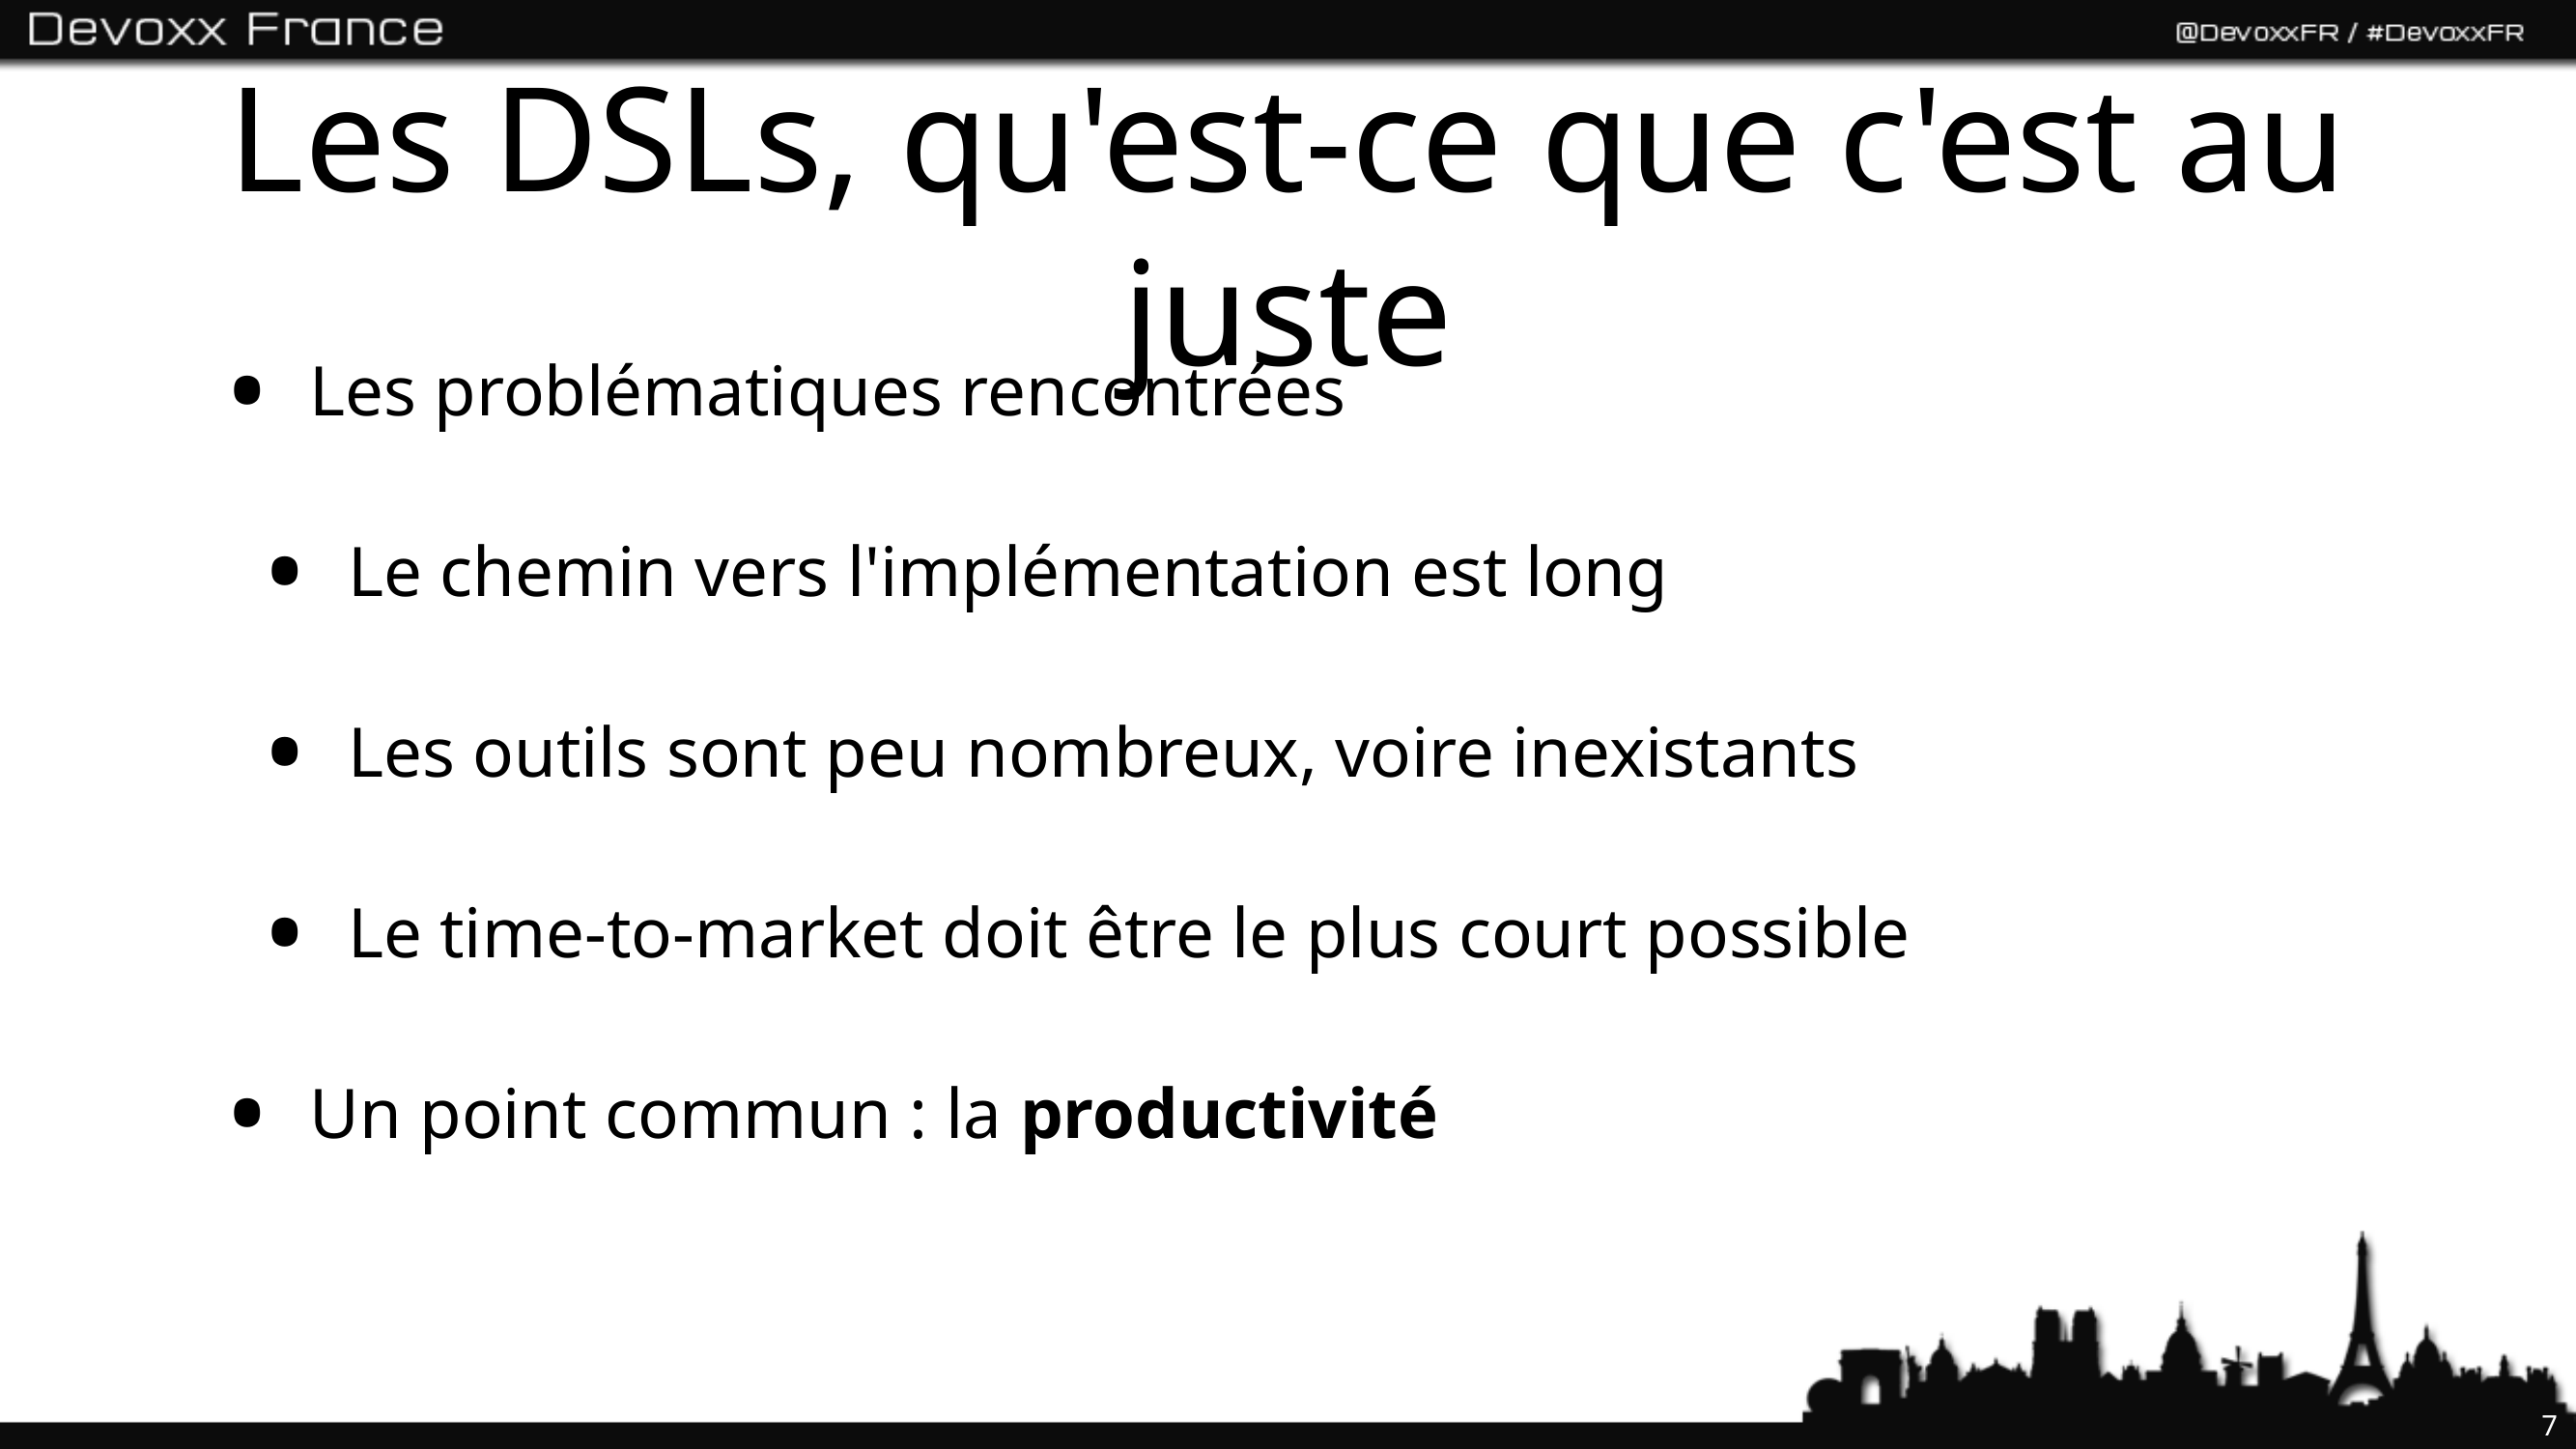

# Les DSLs, qu'est-ce que c'est au juste
Les problématiques rencontrées
Le chemin vers l'implémentation est long
Les outils sont peu nombreux, voire inexistants
Le time-to-market doit être le plus court possible
Un point commun : la productivité
7